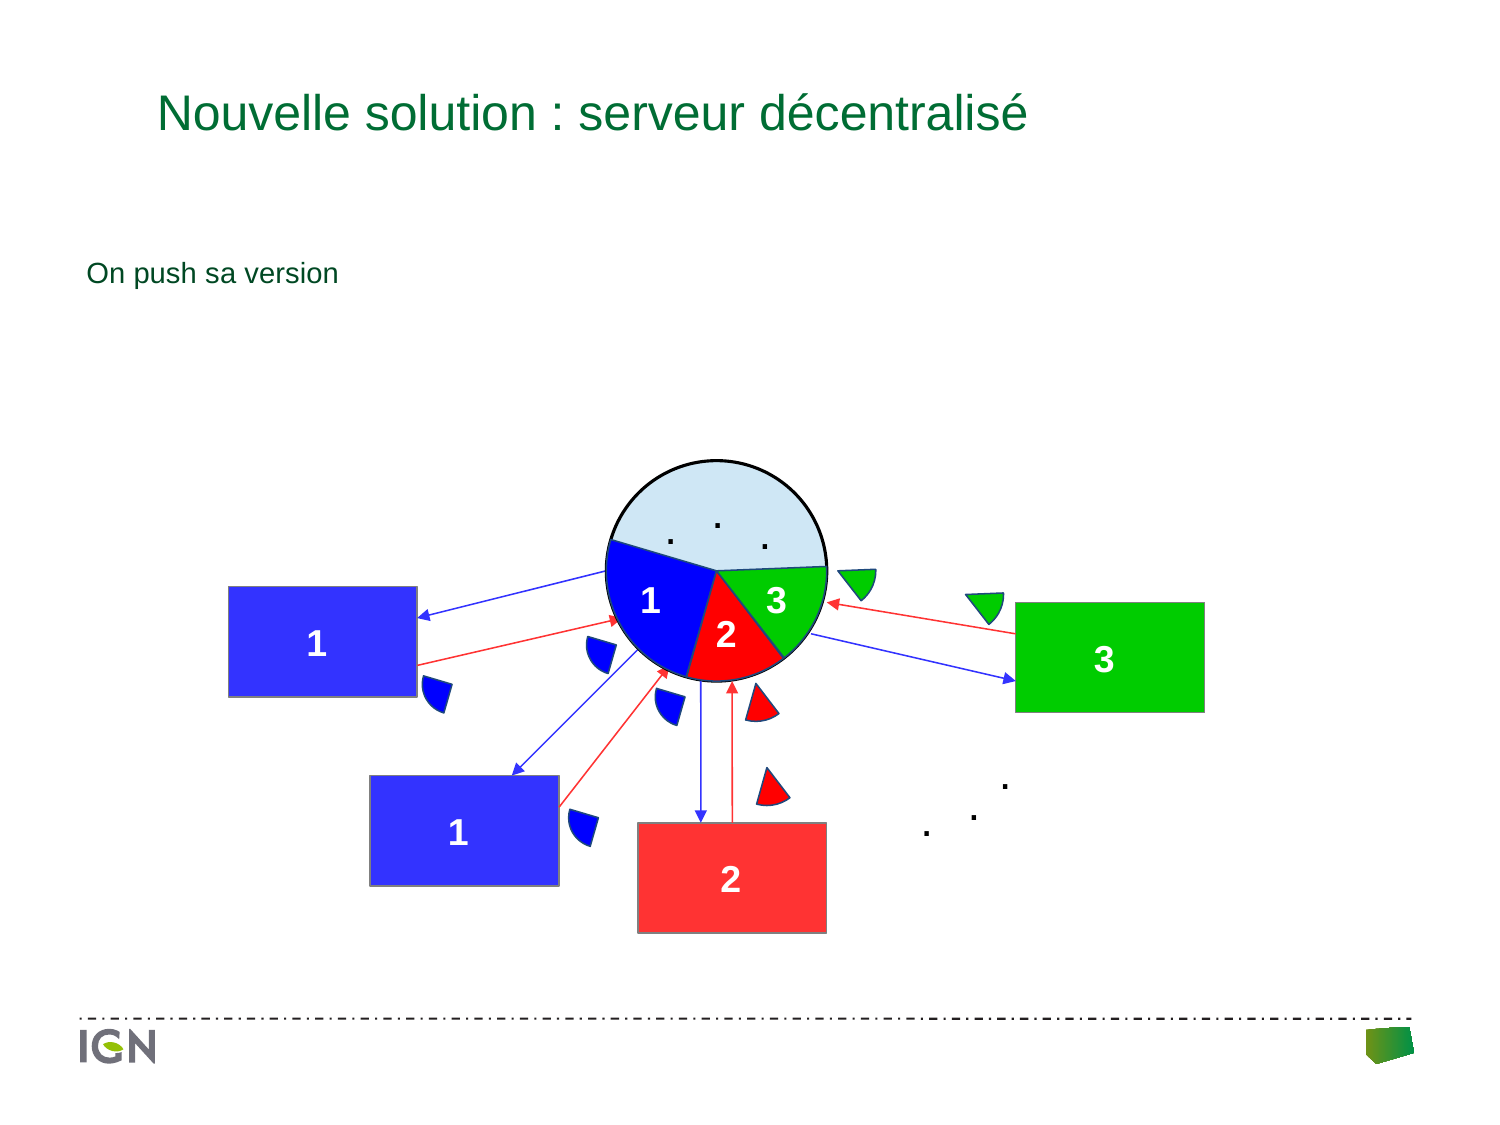

Nouvelle solution : serveur décentralisé
On push sa version
.
.
.
1
3
2
1
3
.
.
.
1
2